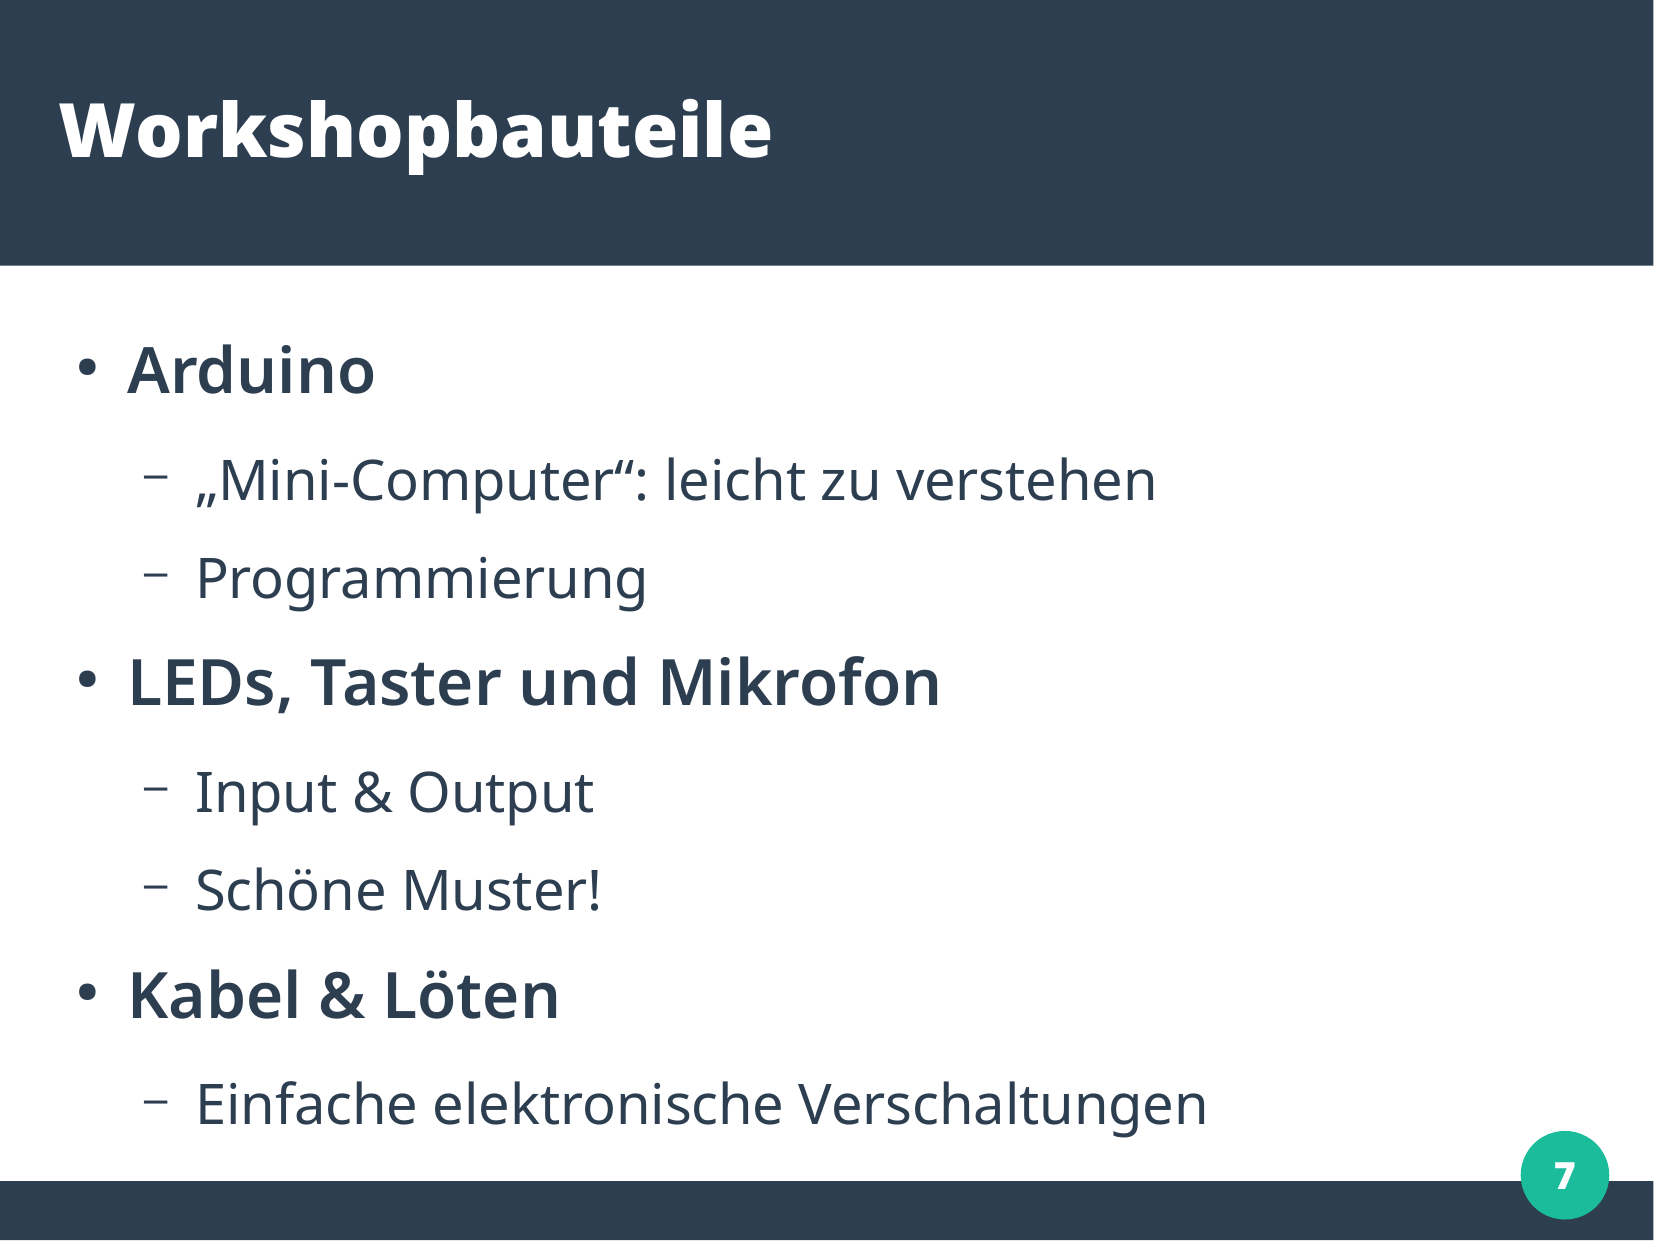

# Workshopbauteile
Arduino
„Mini-Computer“: leicht zu verstehen
Programmierung
LEDs, Taster und Mikrofon
Input & Output
Schöne Muster!
Kabel & Löten
Einfache elektronische Verschaltungen
7